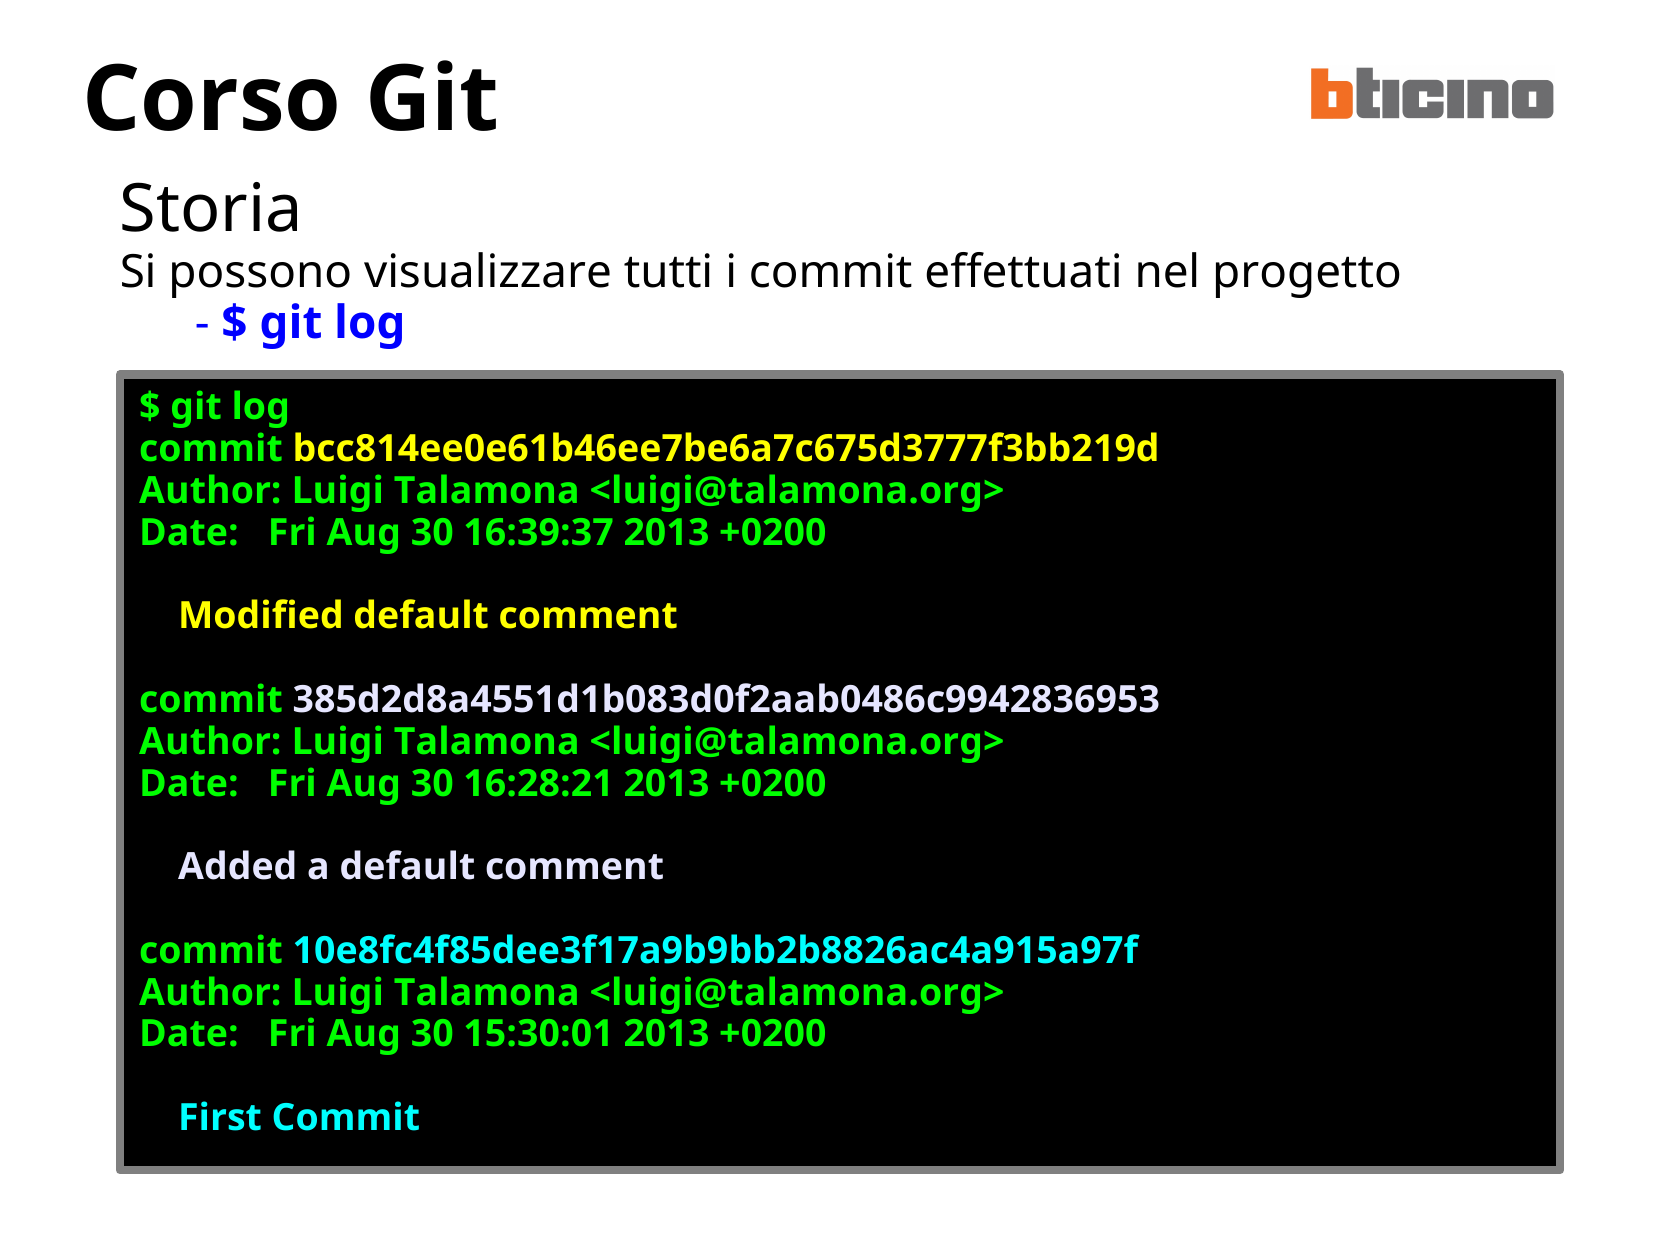

# Corso Git
Storia
Si possono visualizzare tutti i commit effettuati nel progetto
	- $ git log
$ git log
commit bcc814ee0e61b46ee7be6a7c675d3777f3bb219d
Author: Luigi Talamona <luigi@talamona.org>
Date: Fri Aug 30 16:39:37 2013 +0200
 Modified default comment
commit 385d2d8a4551d1b083d0f2aab0486c9942836953
Author: Luigi Talamona <luigi@talamona.org>
Date: Fri Aug 30 16:28:21 2013 +0200
 Added a default comment
commit 10e8fc4f85dee3f17a9b9bb2b8826ac4a915a97f
Author: Luigi Talamona <luigi@talamona.org>
Date: Fri Aug 30 15:30:01 2013 +0200
 First Commit